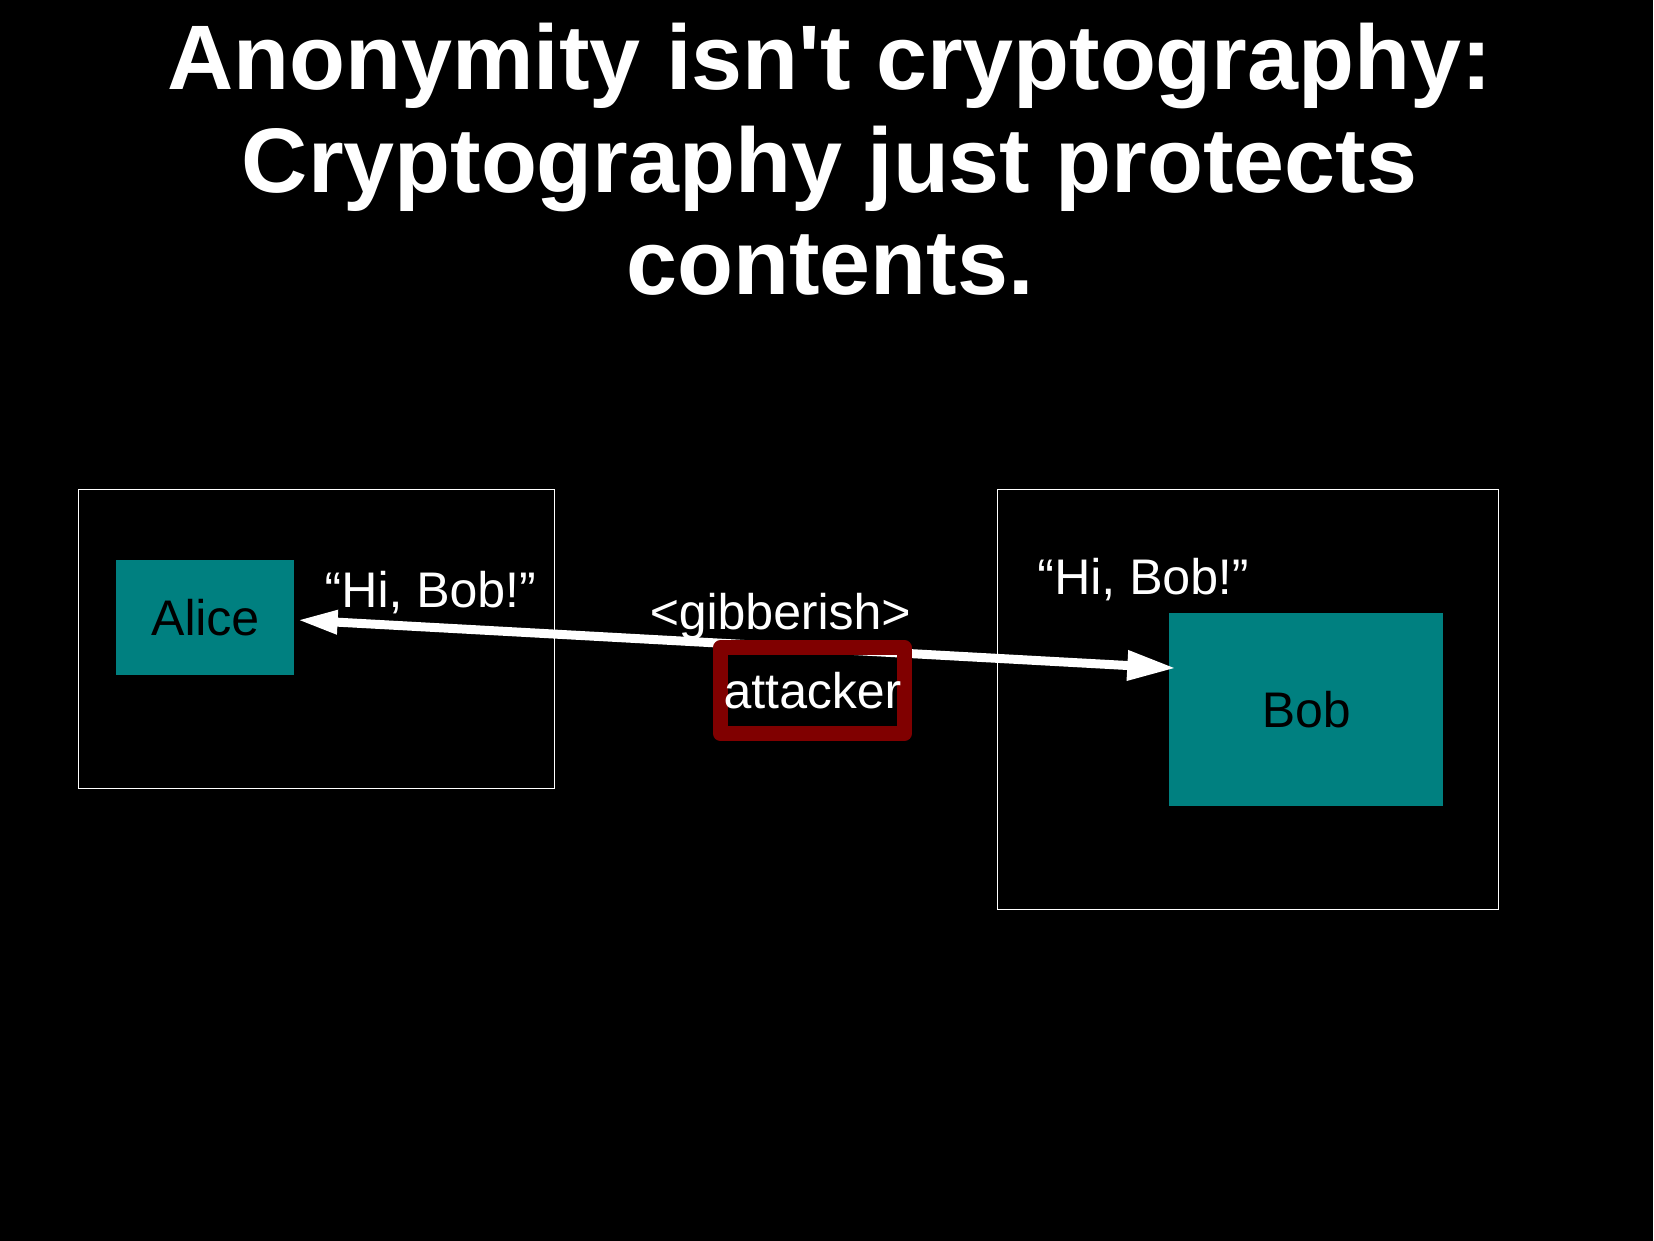

# Anonymity isn't cryptography: Cryptography just protects contents.
“Hi, Bob!”
“Hi, Bob!”
Alice
<gibberish>
Bob
attacker